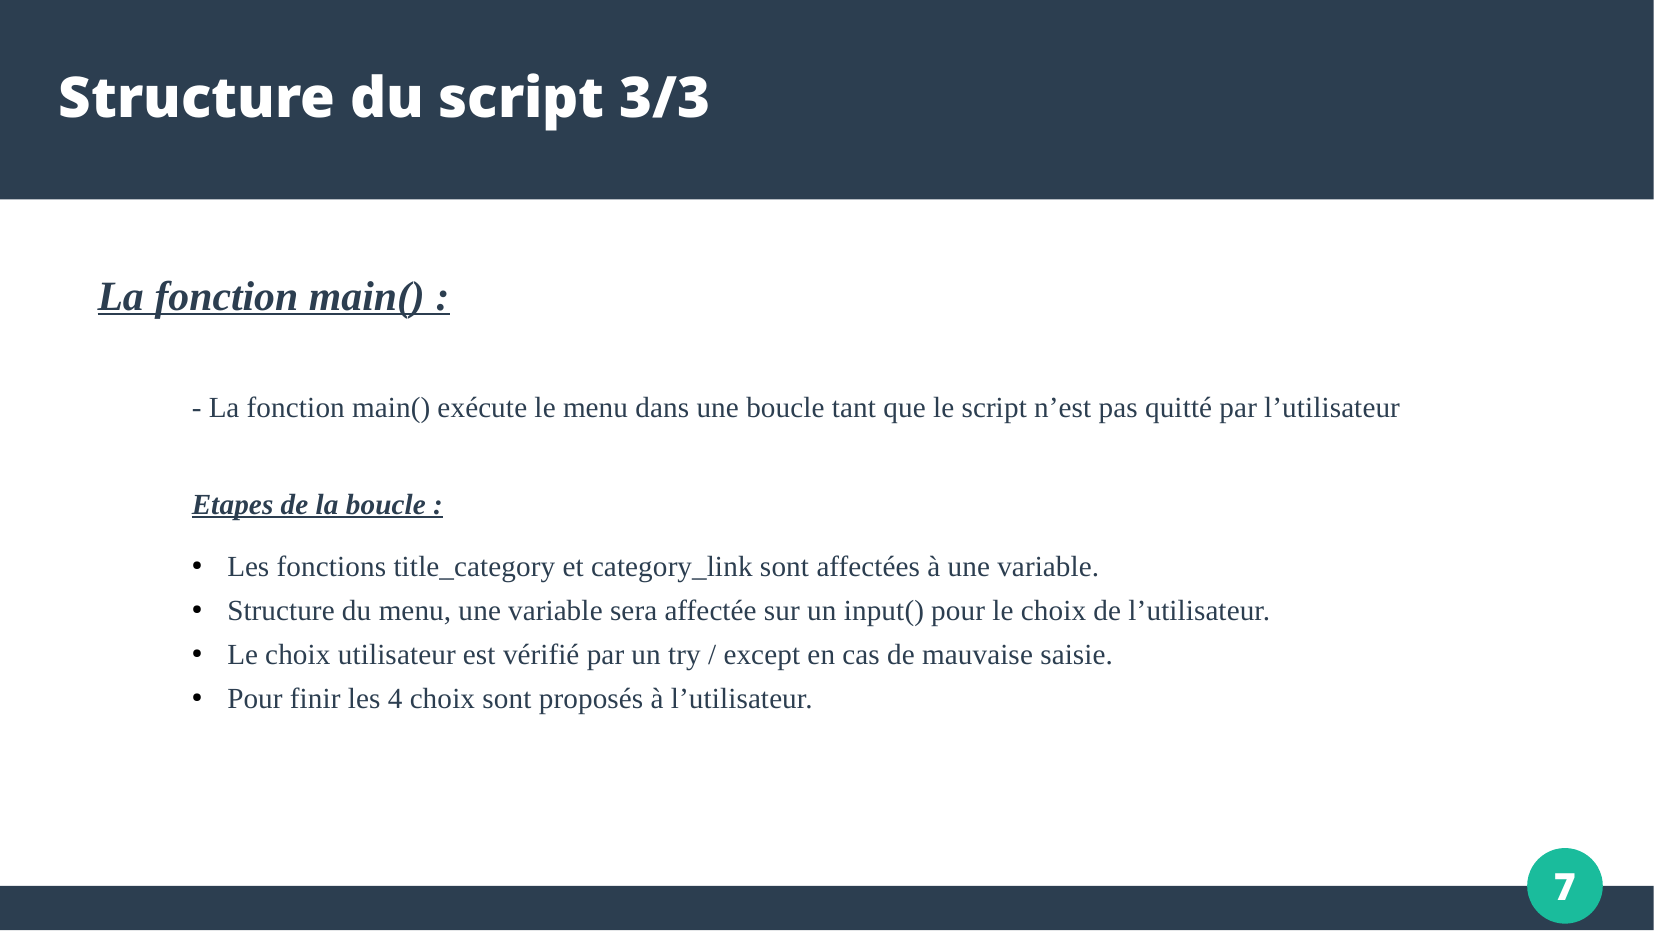

# Structure du script 3/3
La fonction main() :
- La fonction main() exécute le menu dans une boucle tant que le script n’est pas quitté par l’utilisateur
Etapes de la boucle :
Les fonctions title_category et category_link sont affectées à une variable.
Structure du menu, une variable sera affectée sur un input() pour le choix de l’utilisateur.
Le choix utilisateur est vérifié par un try / except en cas de mauvaise saisie.
Pour finir les 4 choix sont proposés à l’utilisateur.